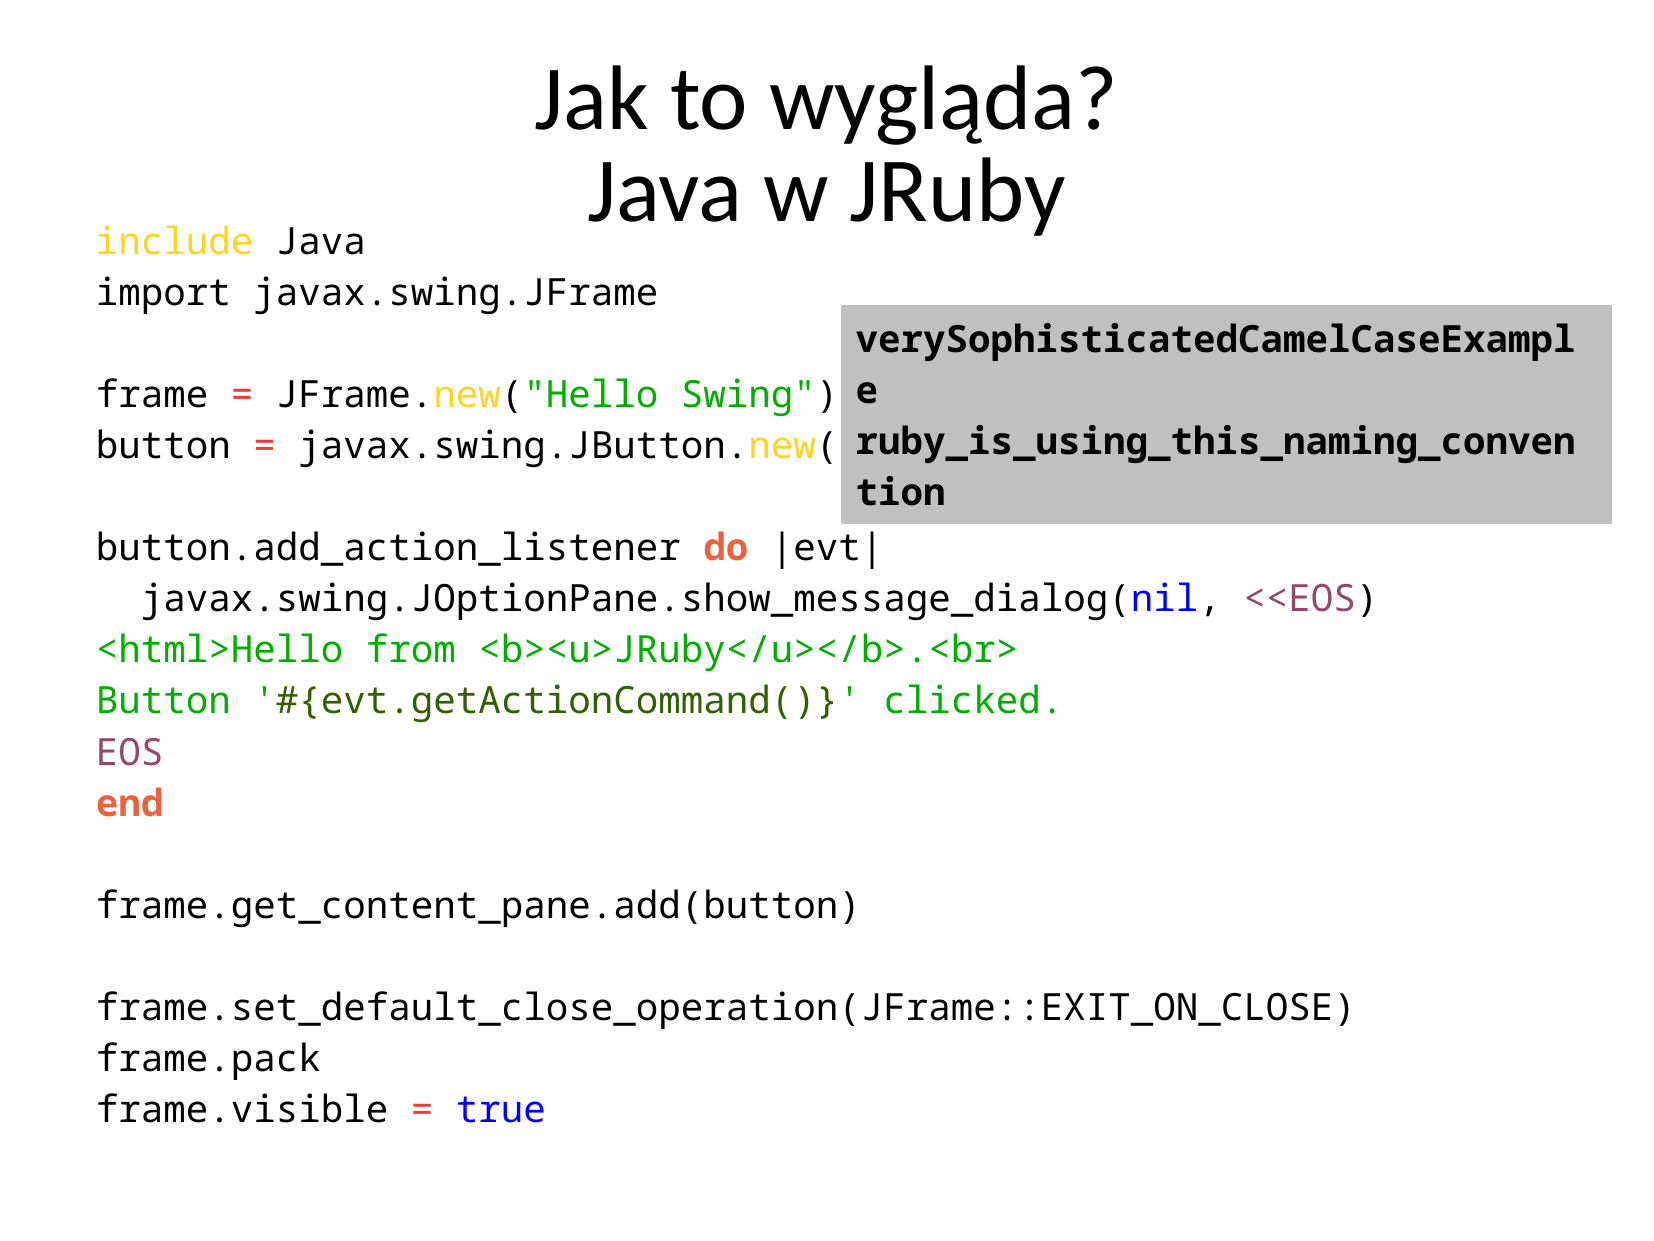

# Jak to wygląda? Java w JRuby
include Java
import javax.swing.JFrame
frame = JFrame.new("Hello Swing")
button = javax.swing.JButton.new("Klick Me!")
button.add_action_listener do |evt|
 javax.swing.JOptionPane.show_message_dialog(nil, <<EOS)
<html>Hello from <b><u>JRuby</u></b>.<br>
Button '#{evt.getActionCommand()}' clicked.
EOS
end
frame.get_content_pane.add(button)
frame.set_default_close_operation(JFrame::EXIT_ON_CLOSE)
frame.pack
frame.visible = true
| verySophisticatedCamelCaseExample ruby\_is\_using\_this\_naming\_convention |
| --- |